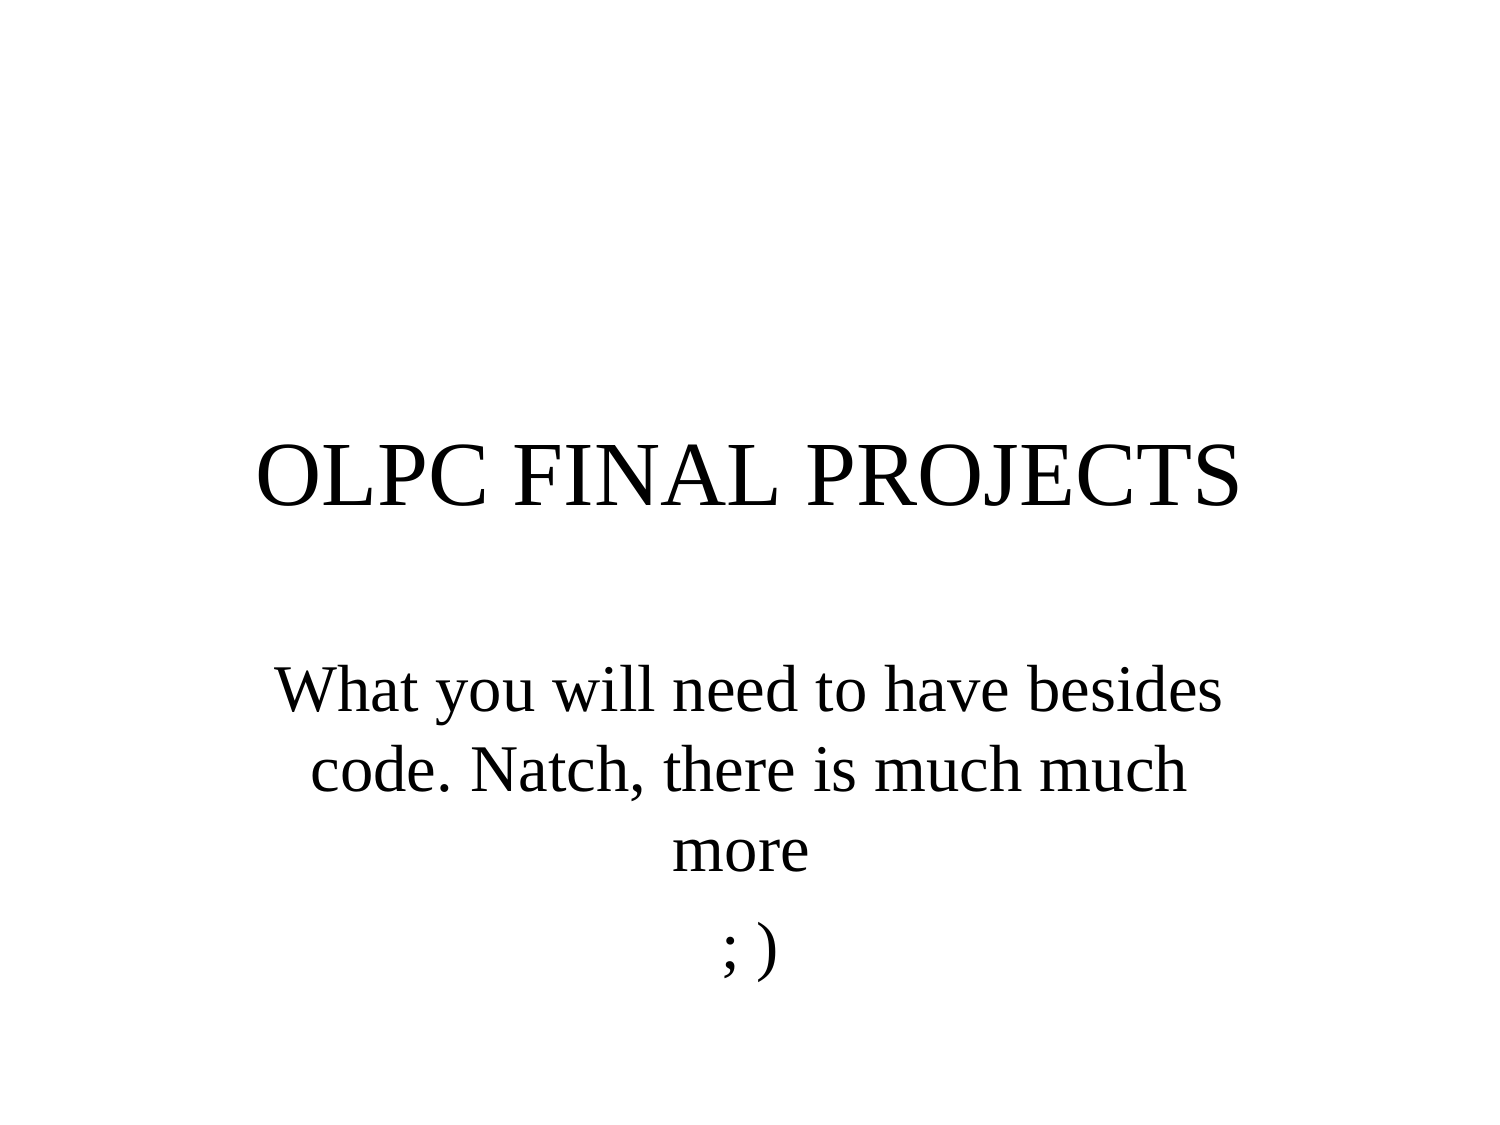

# OLPC FINAL PROJECTS
What you will need to have besides code. Natch, there is much much more
; )